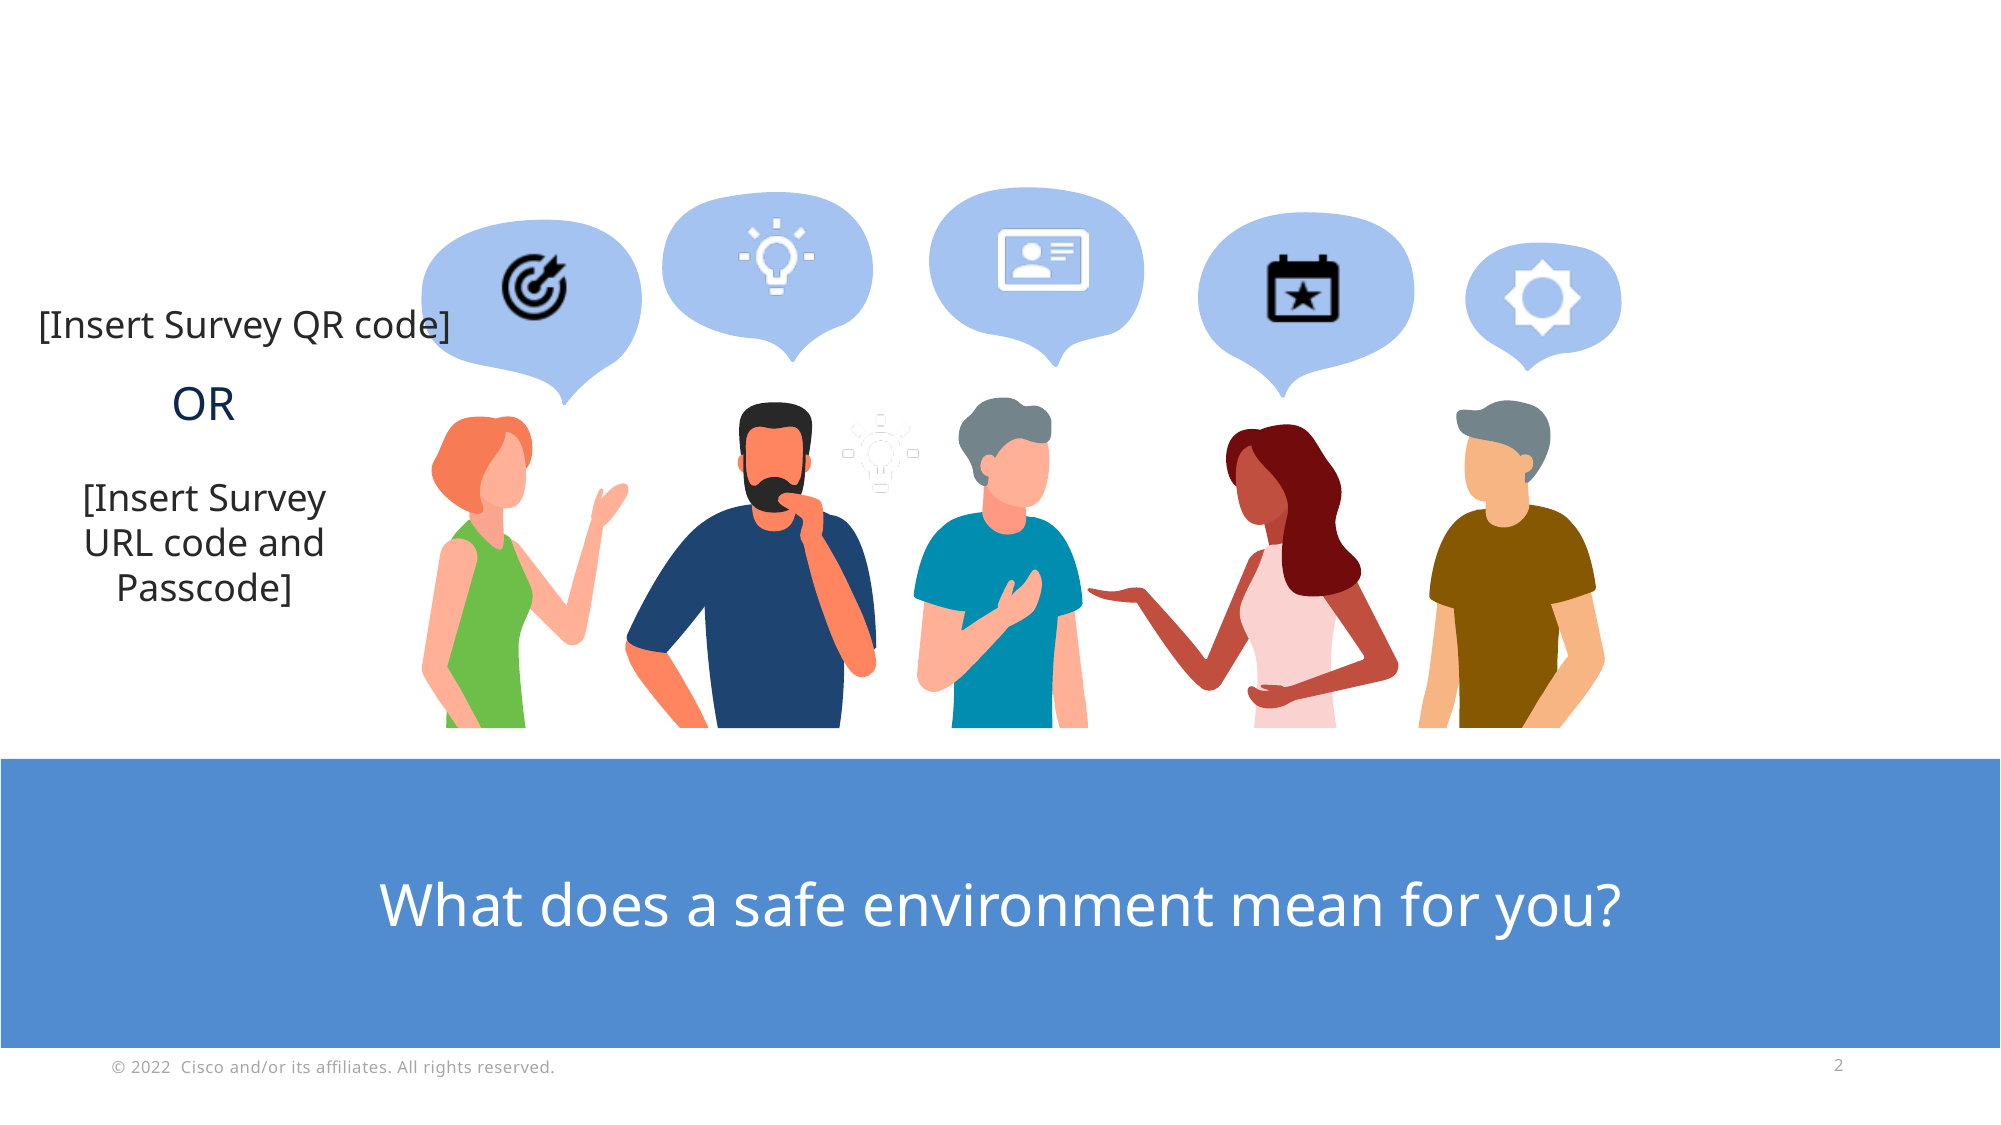

[Insert Survey QR code]
OR
[Insert Survey URL code and Passcode]
What does a safe environment mean for you?